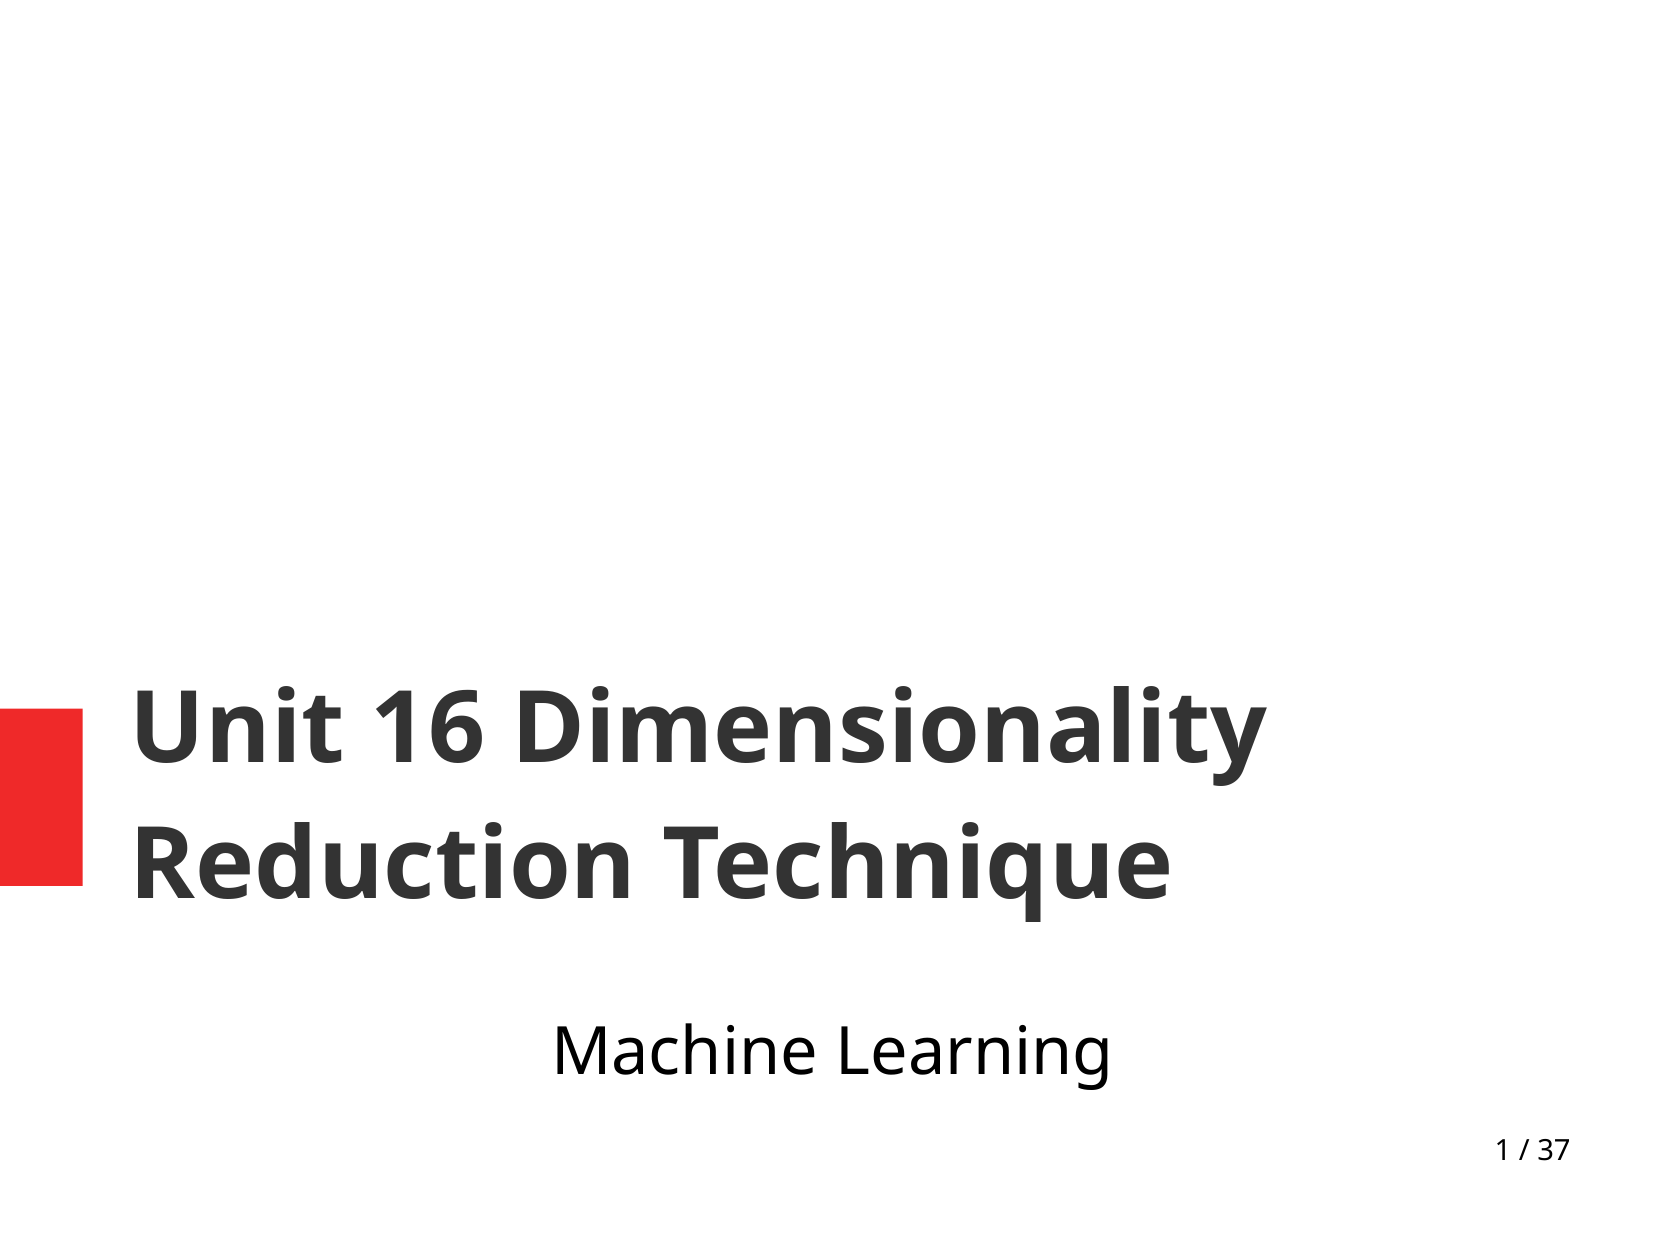

# Unit 16 Dimensionality Reduction Technique
Machine Learning
1